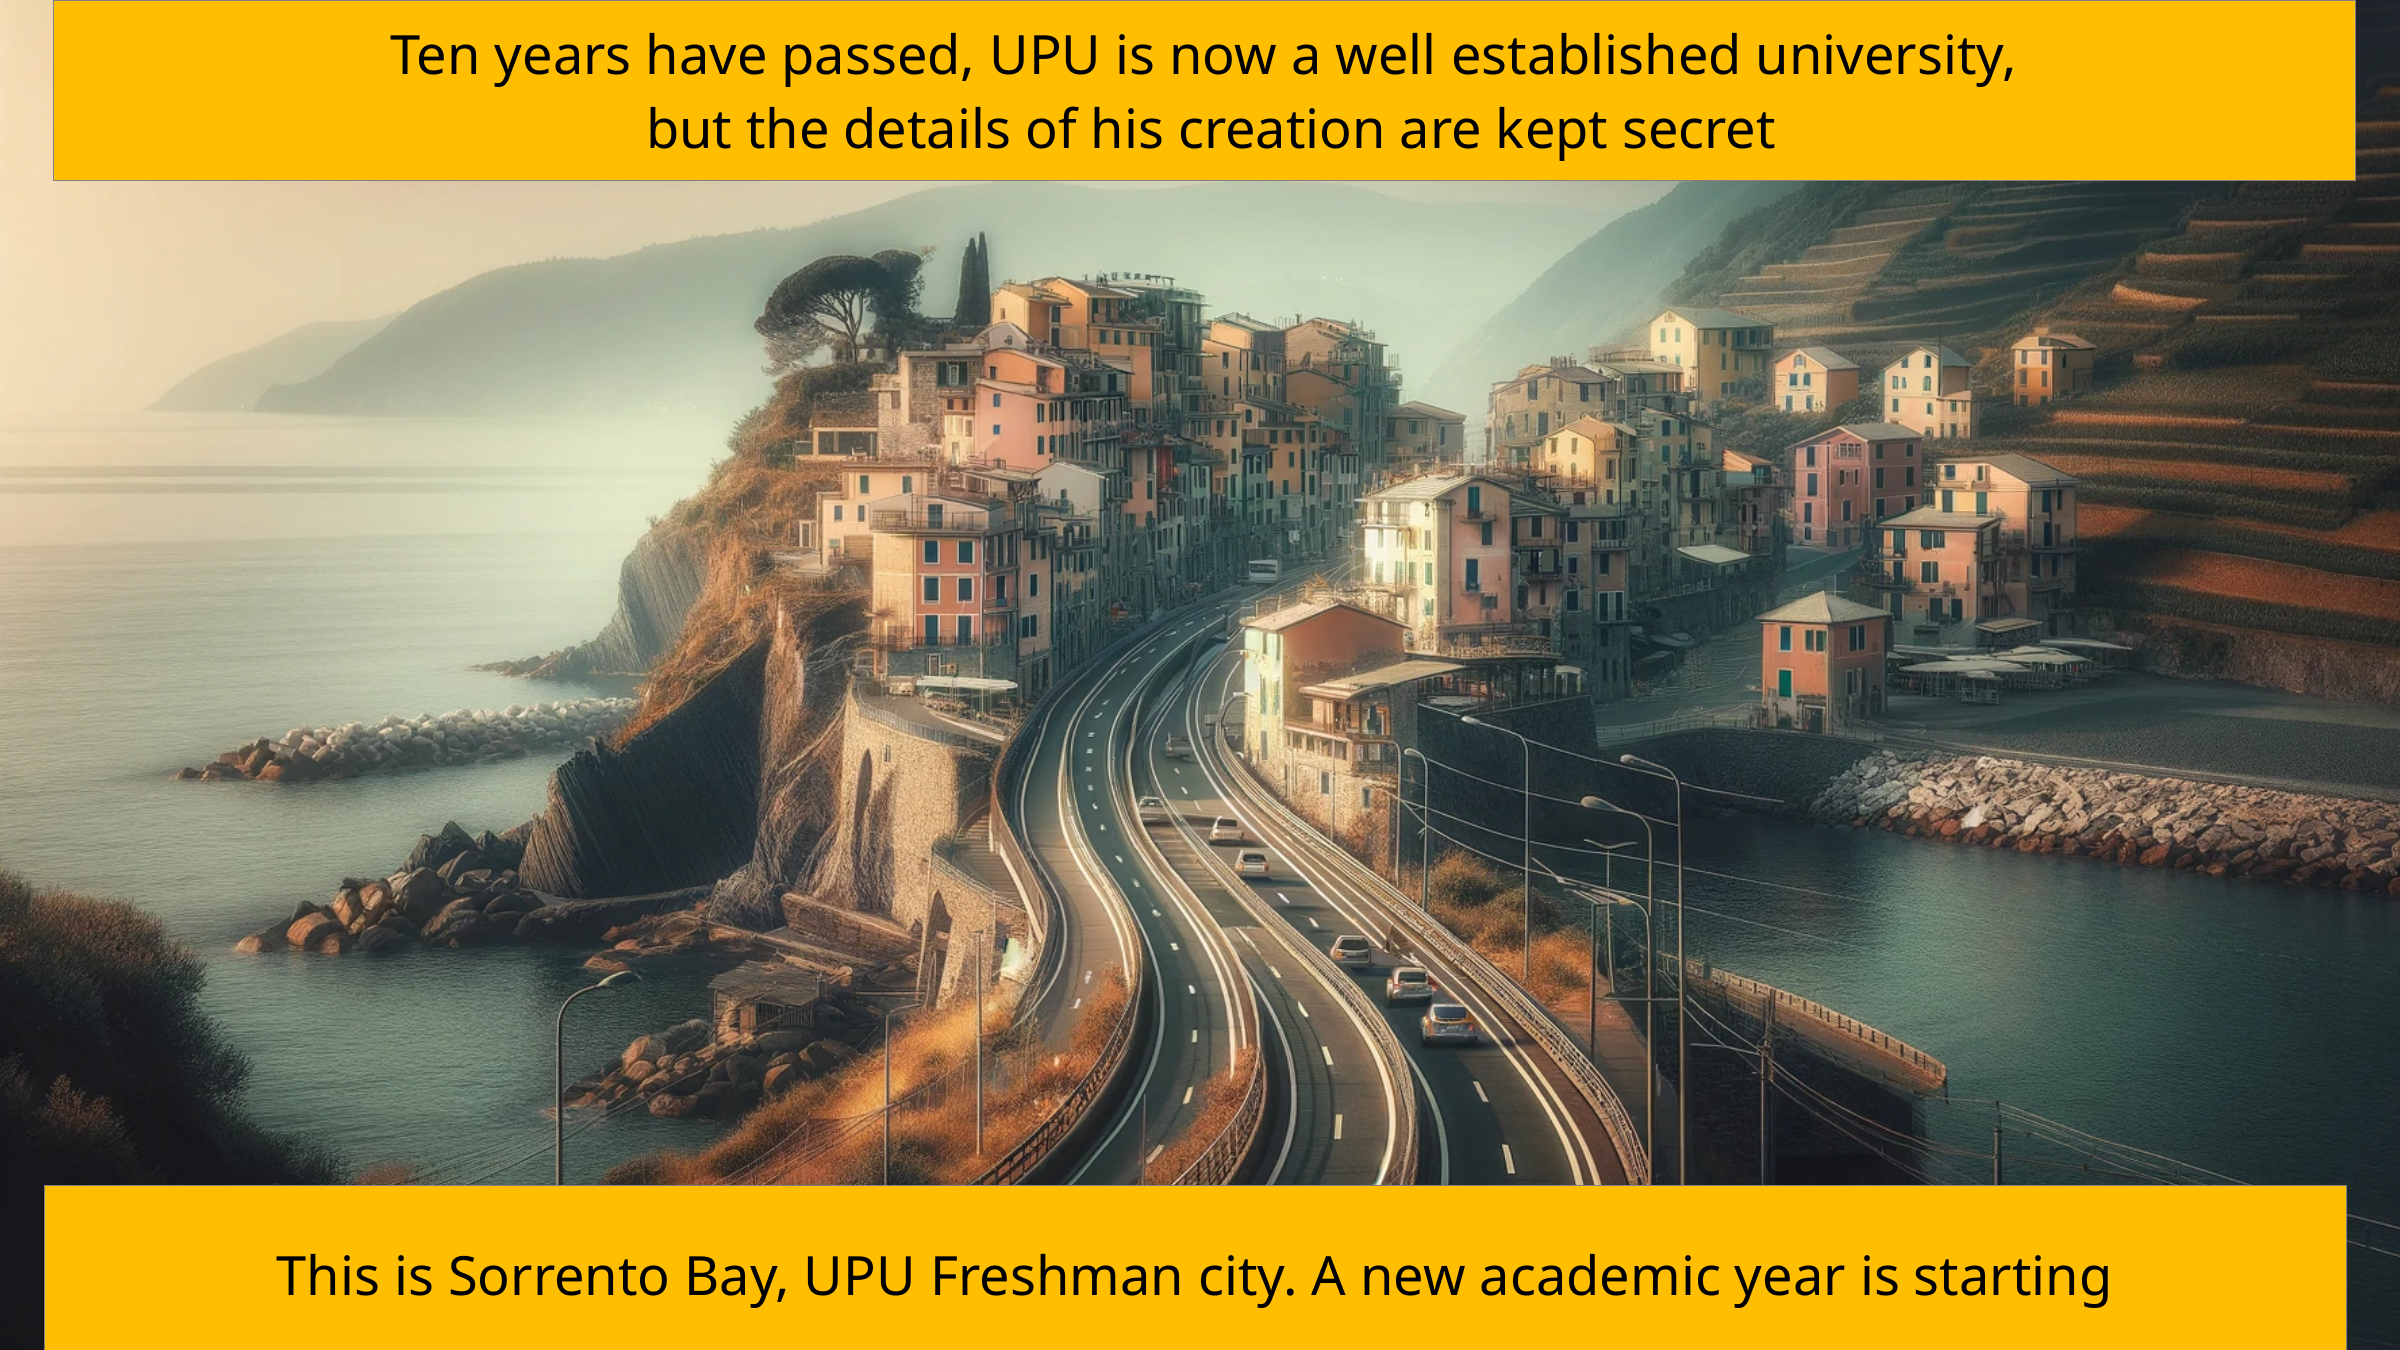

Ten years have passed, UPU is now a well established university,
 but the details of his creation are kept secret
This is Sorrento Bay, UPU Freshman city. A new academic year is starting